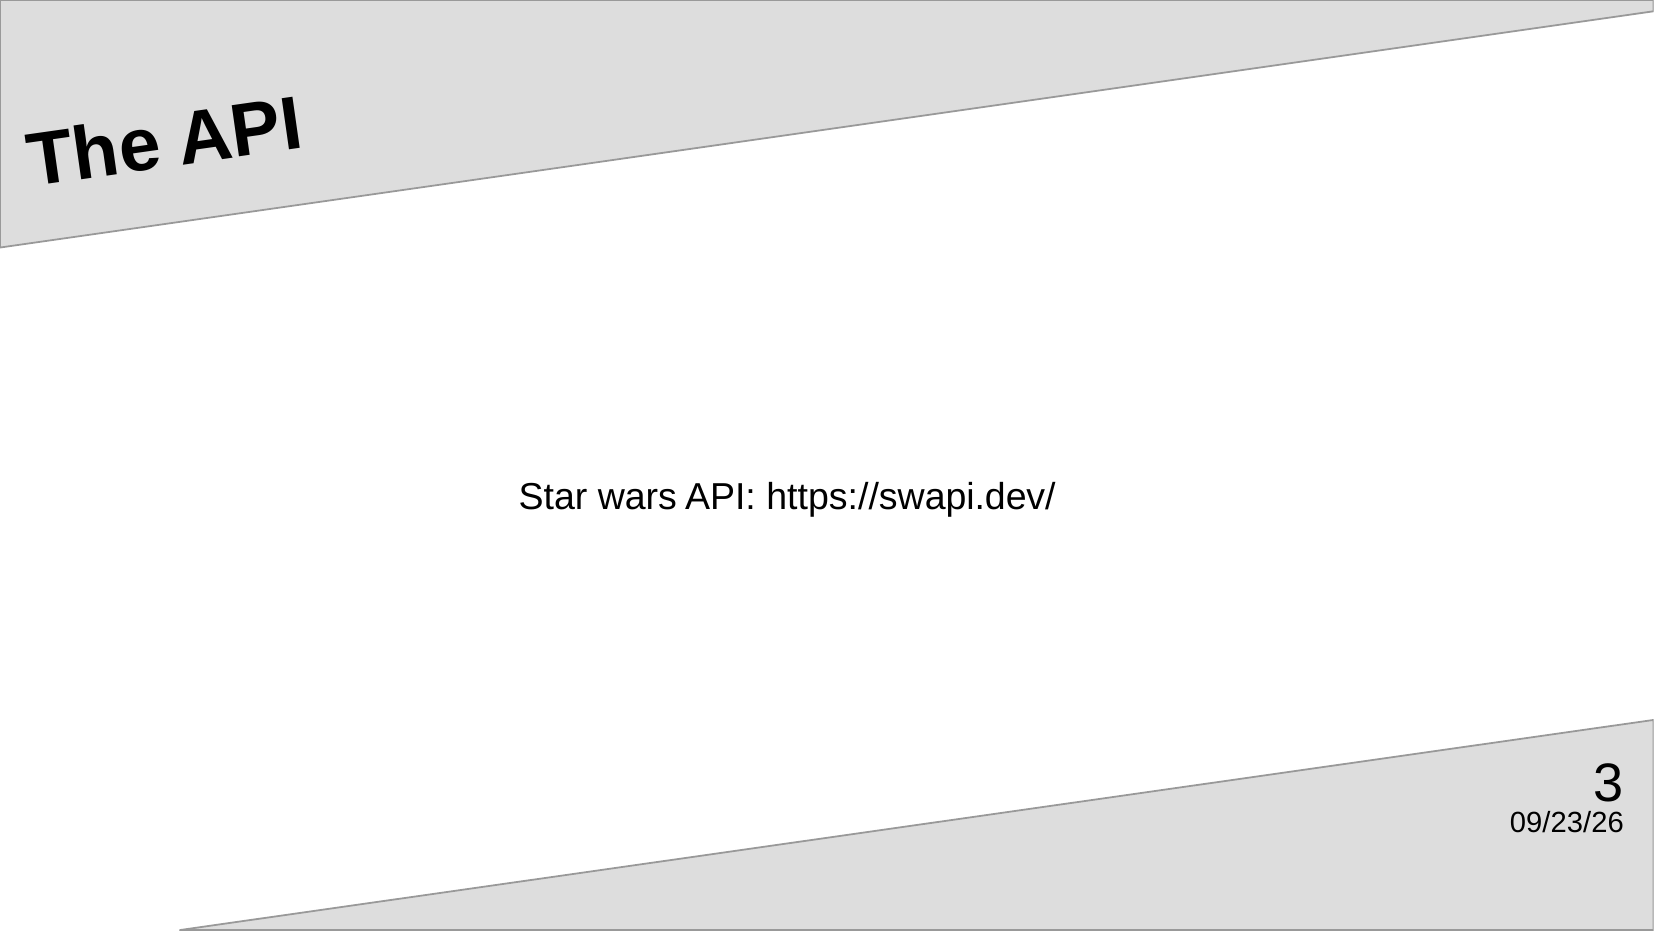

# The API
Star wars API: https://swapi.dev/
3